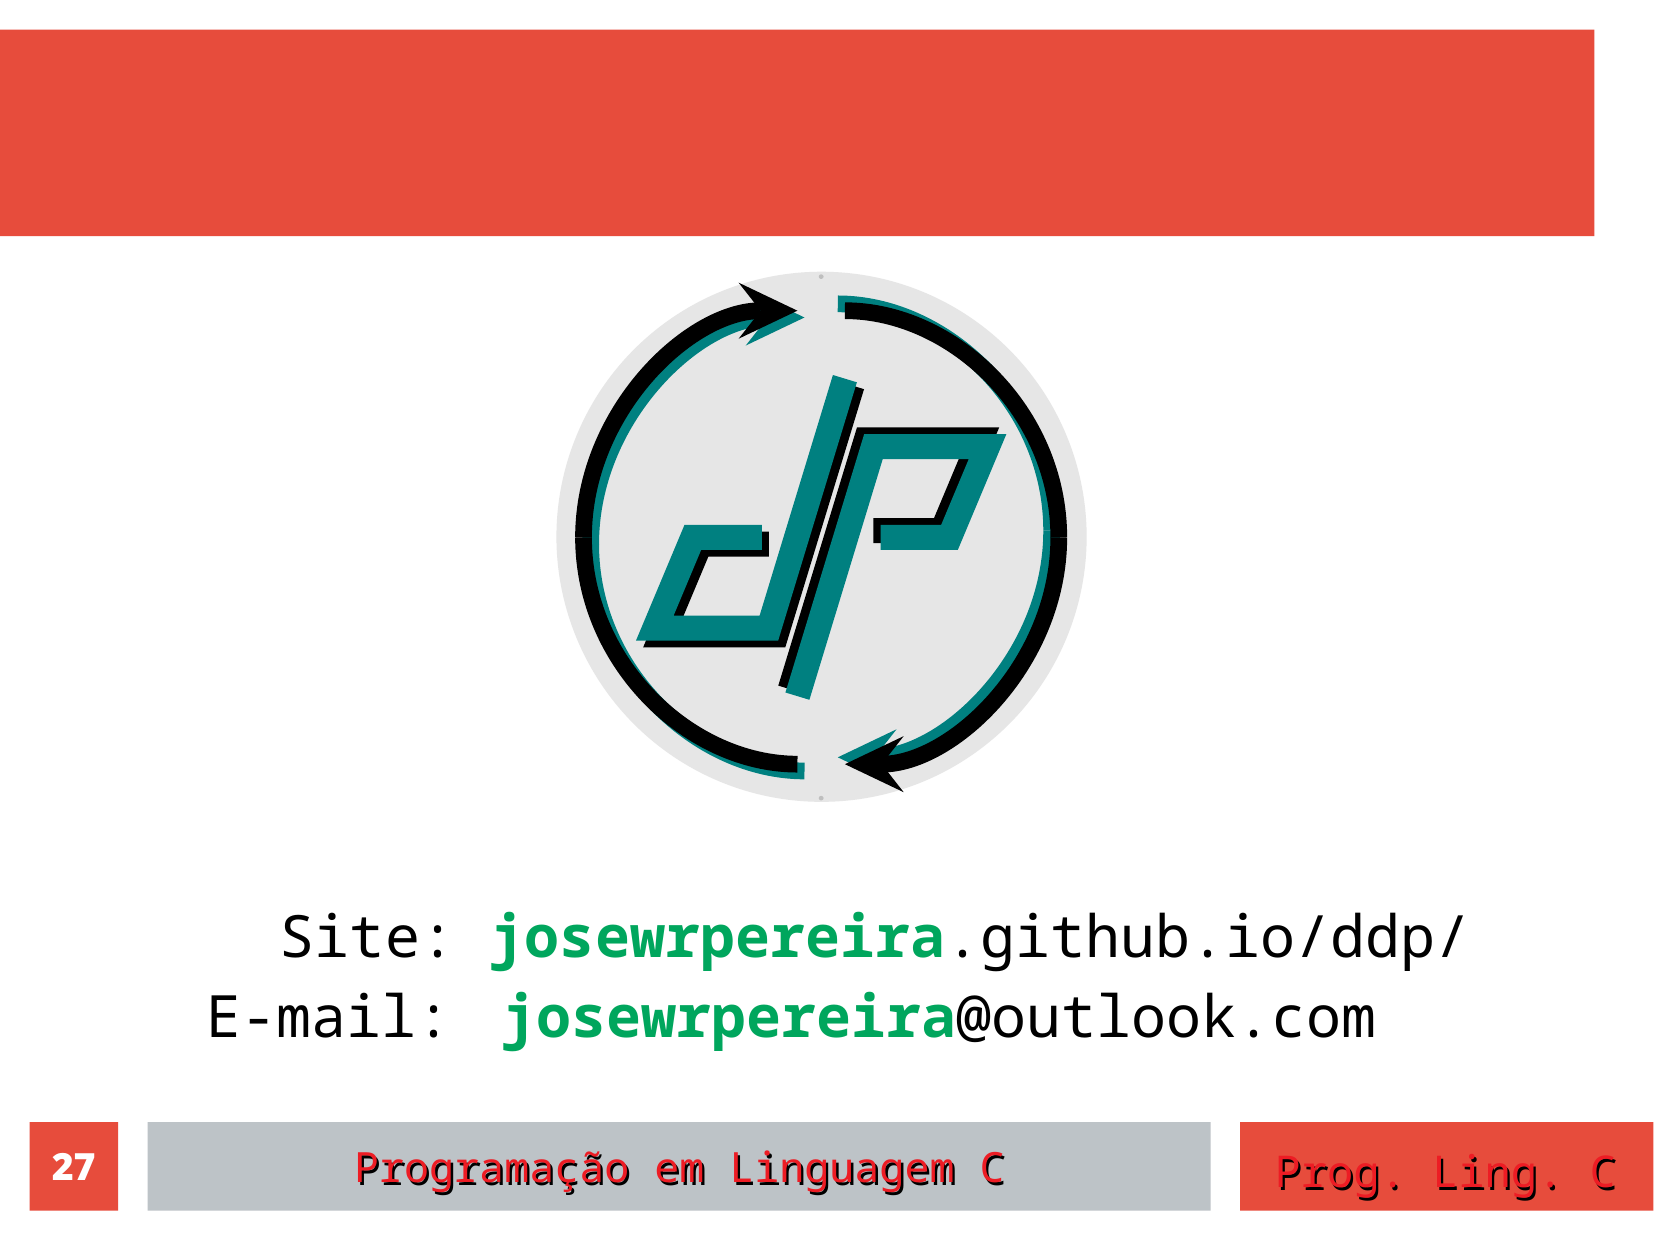

#
		 Site: josewrpereira.github.io/ddp/
	 E-mail:	 josewrpereira@outlook.com
27
Programação em Linguagem C
 Prog. Ling. C